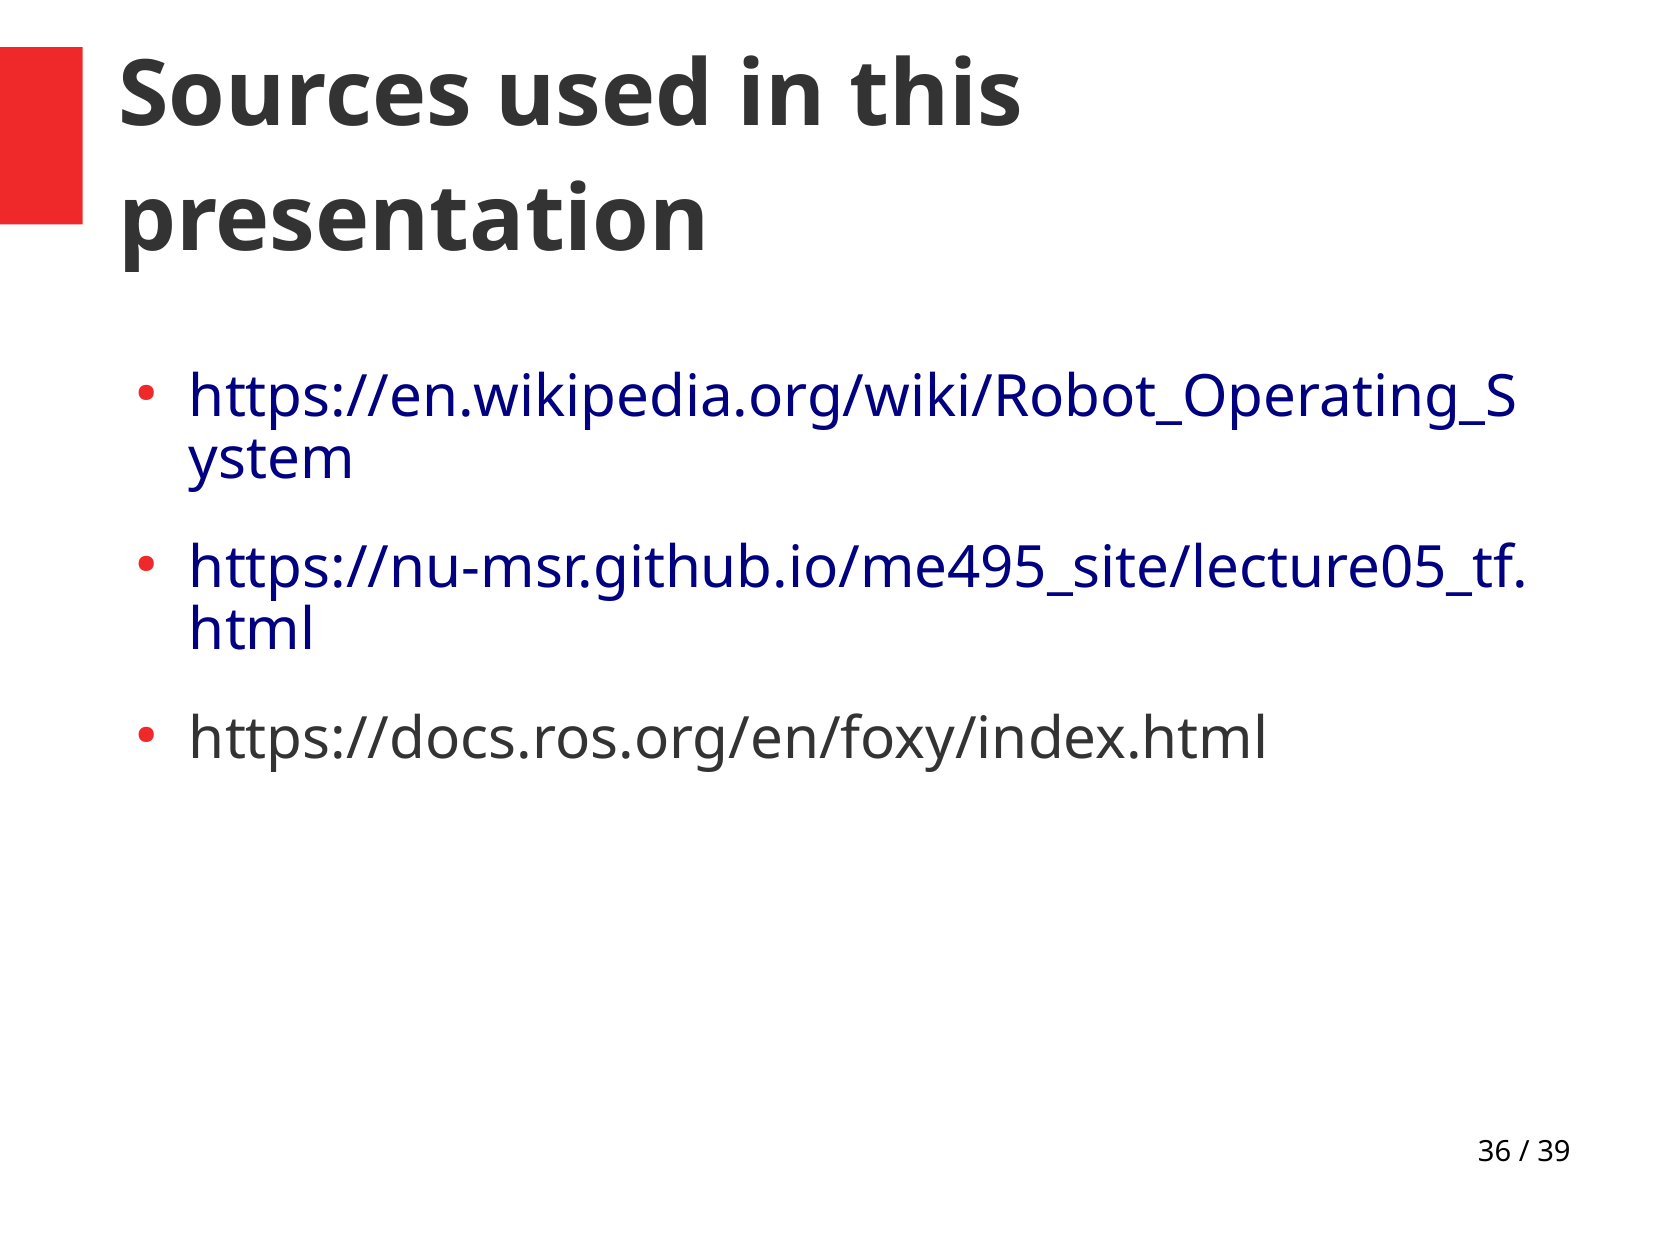

# Sources used in this presentation
https://en.wikipedia.org/wiki/Robot_Operating_System
https://nu-msr.github.io/me495_site/lecture05_tf.html
https://docs.ros.org/en/foxy/index.html
36